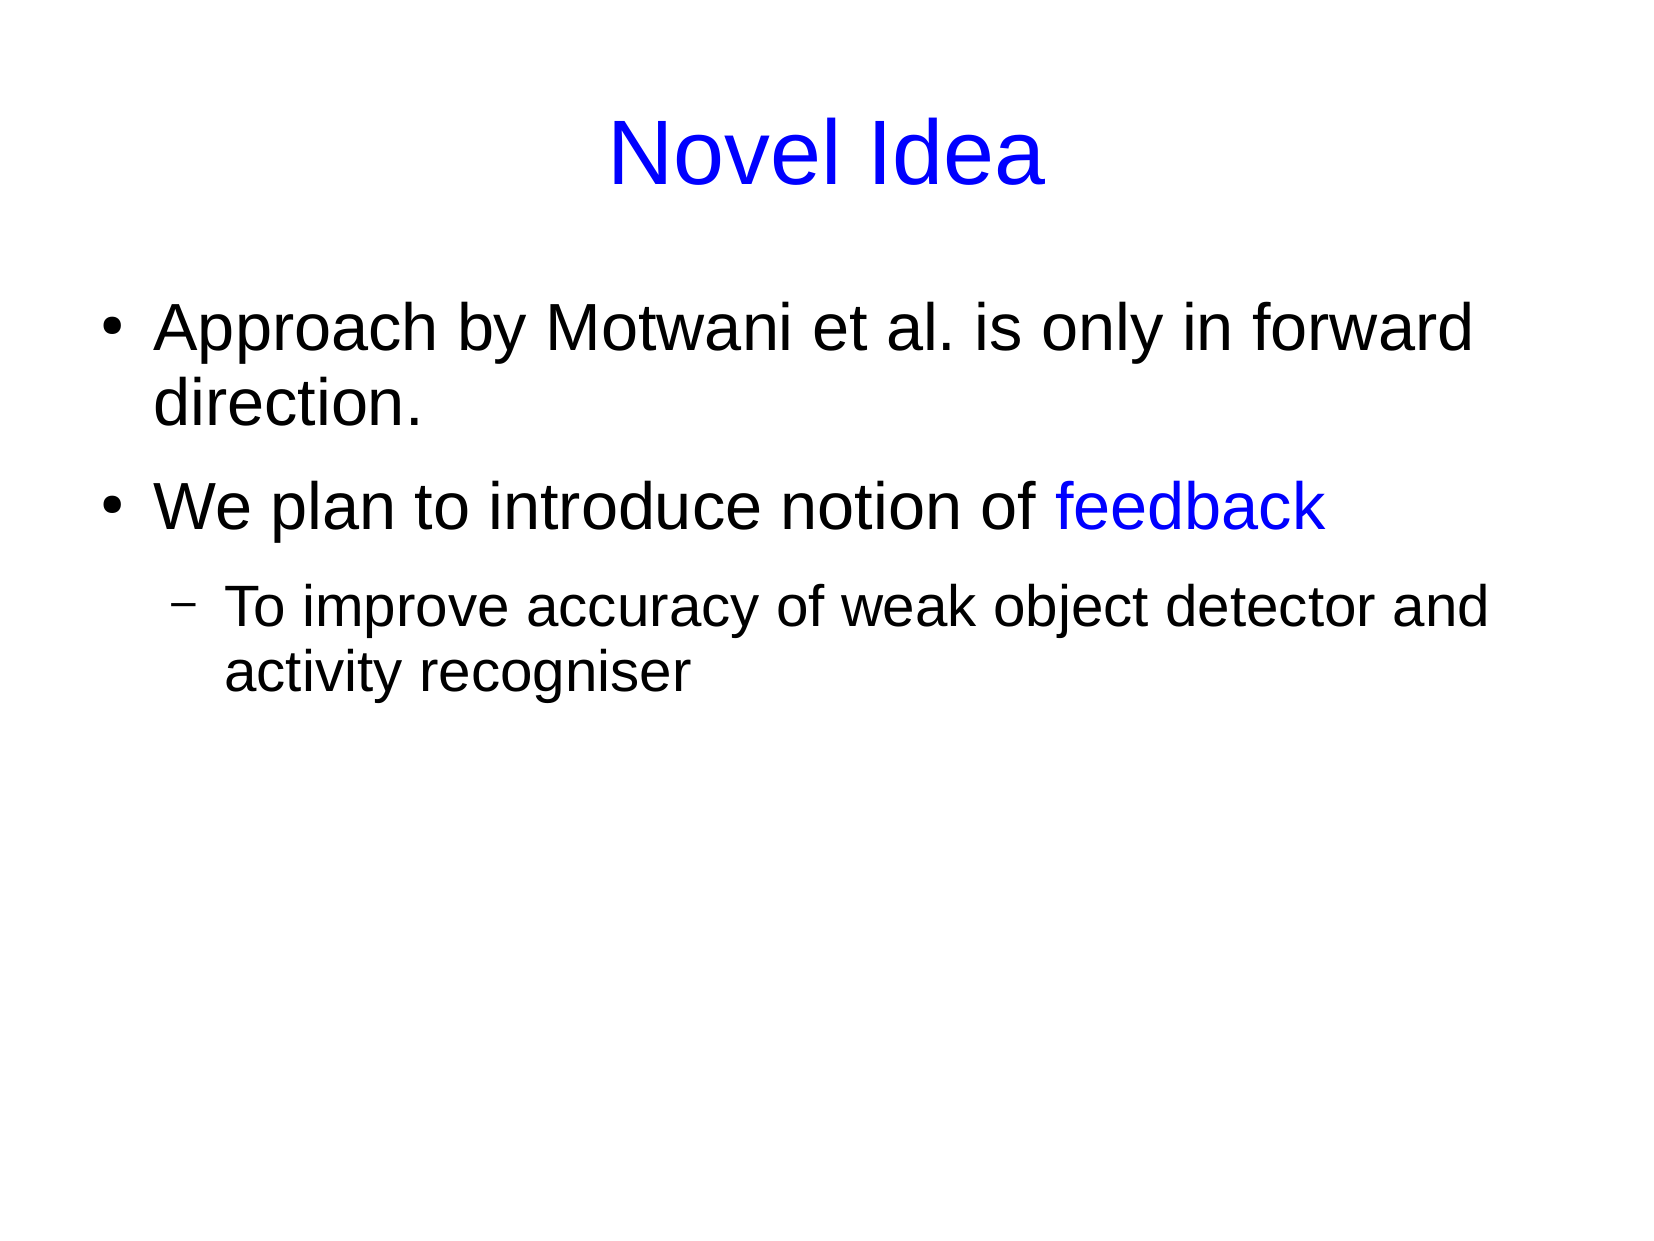

# Novel Idea
Approach by Motwani et al. is only in forward direction.
We plan to introduce notion of feedback
To improve accuracy of weak object detector and activity recogniser